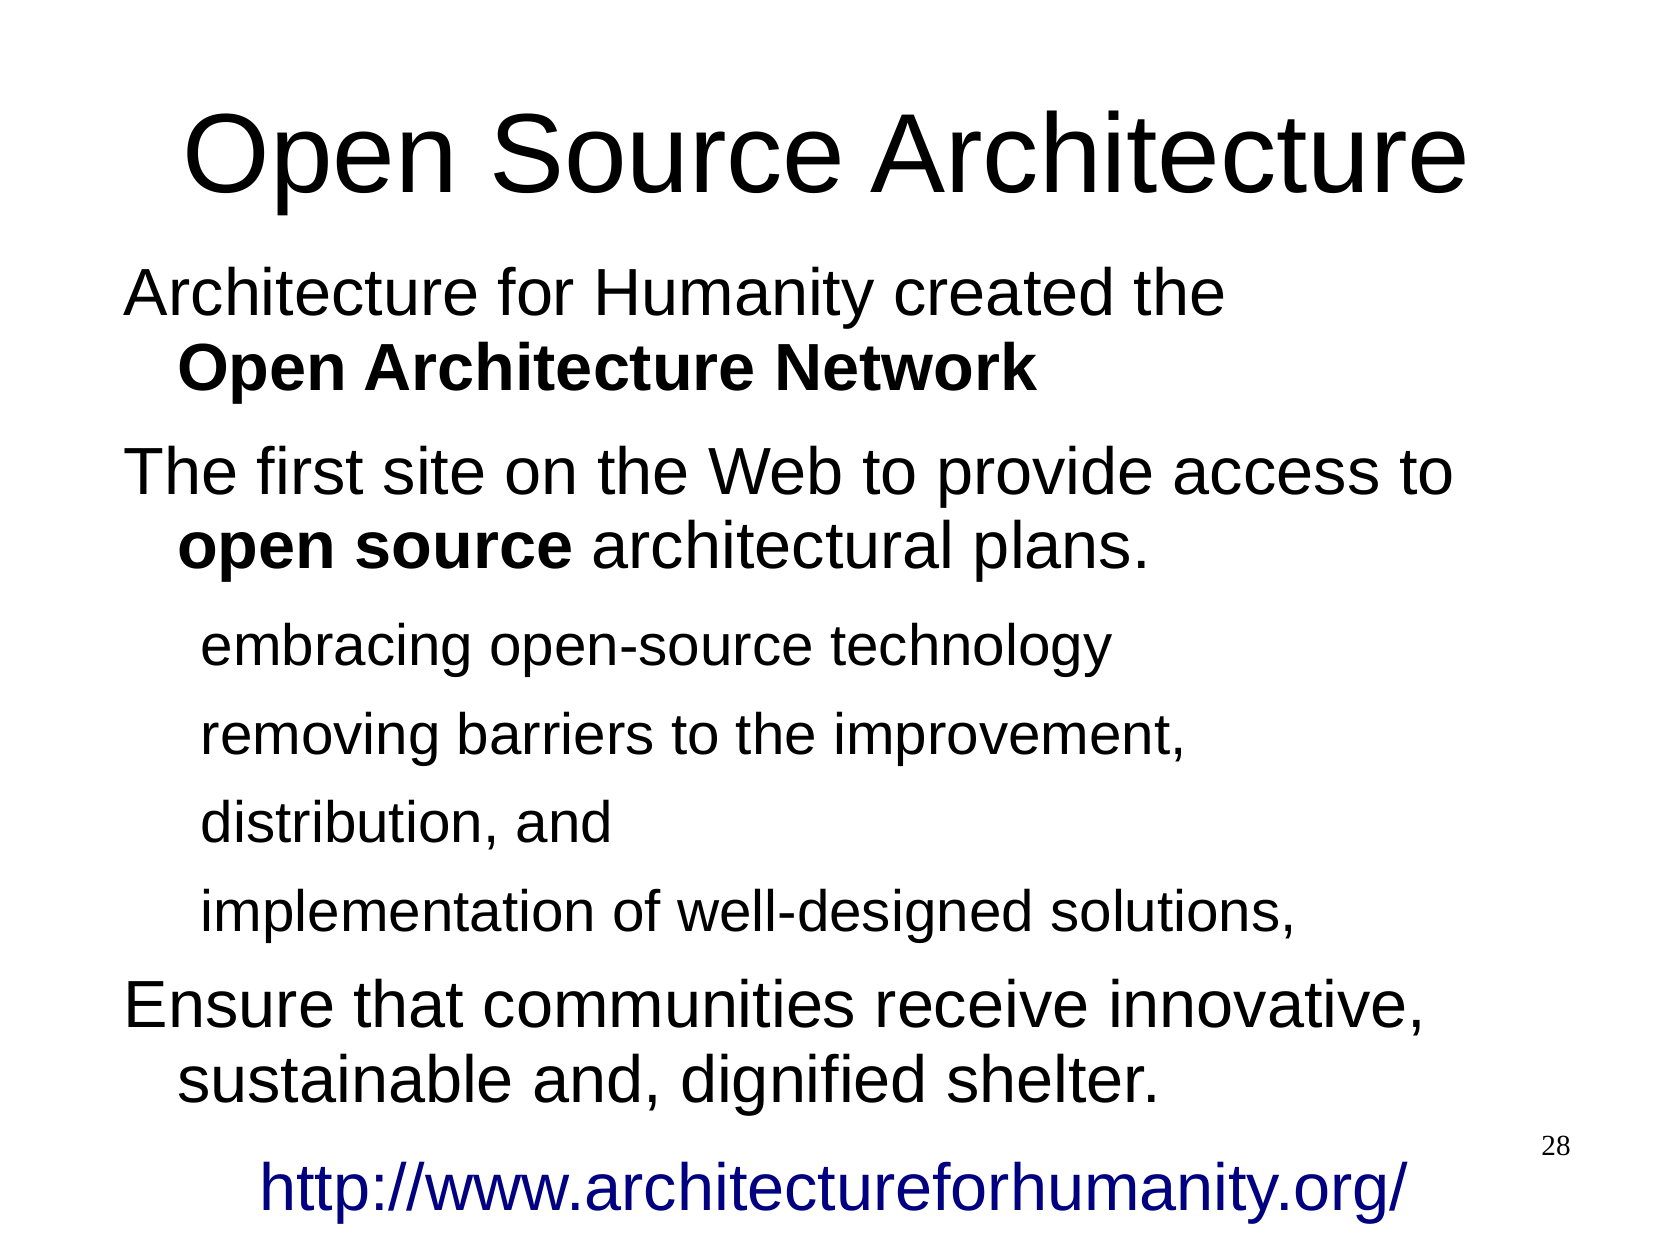

# Open Source Architecture
Architecture for Humanity created the
Open Architecture Network
The first site on the Web to provide access to open source architectural plans.
embracing open-source technology
removing barriers to the improvement,
distribution, and
implementation of well-designed solutions,
Ensure that communities receive innovative, sustainable and, dignified shelter.
28
http://www.architectureforhumanity.org/